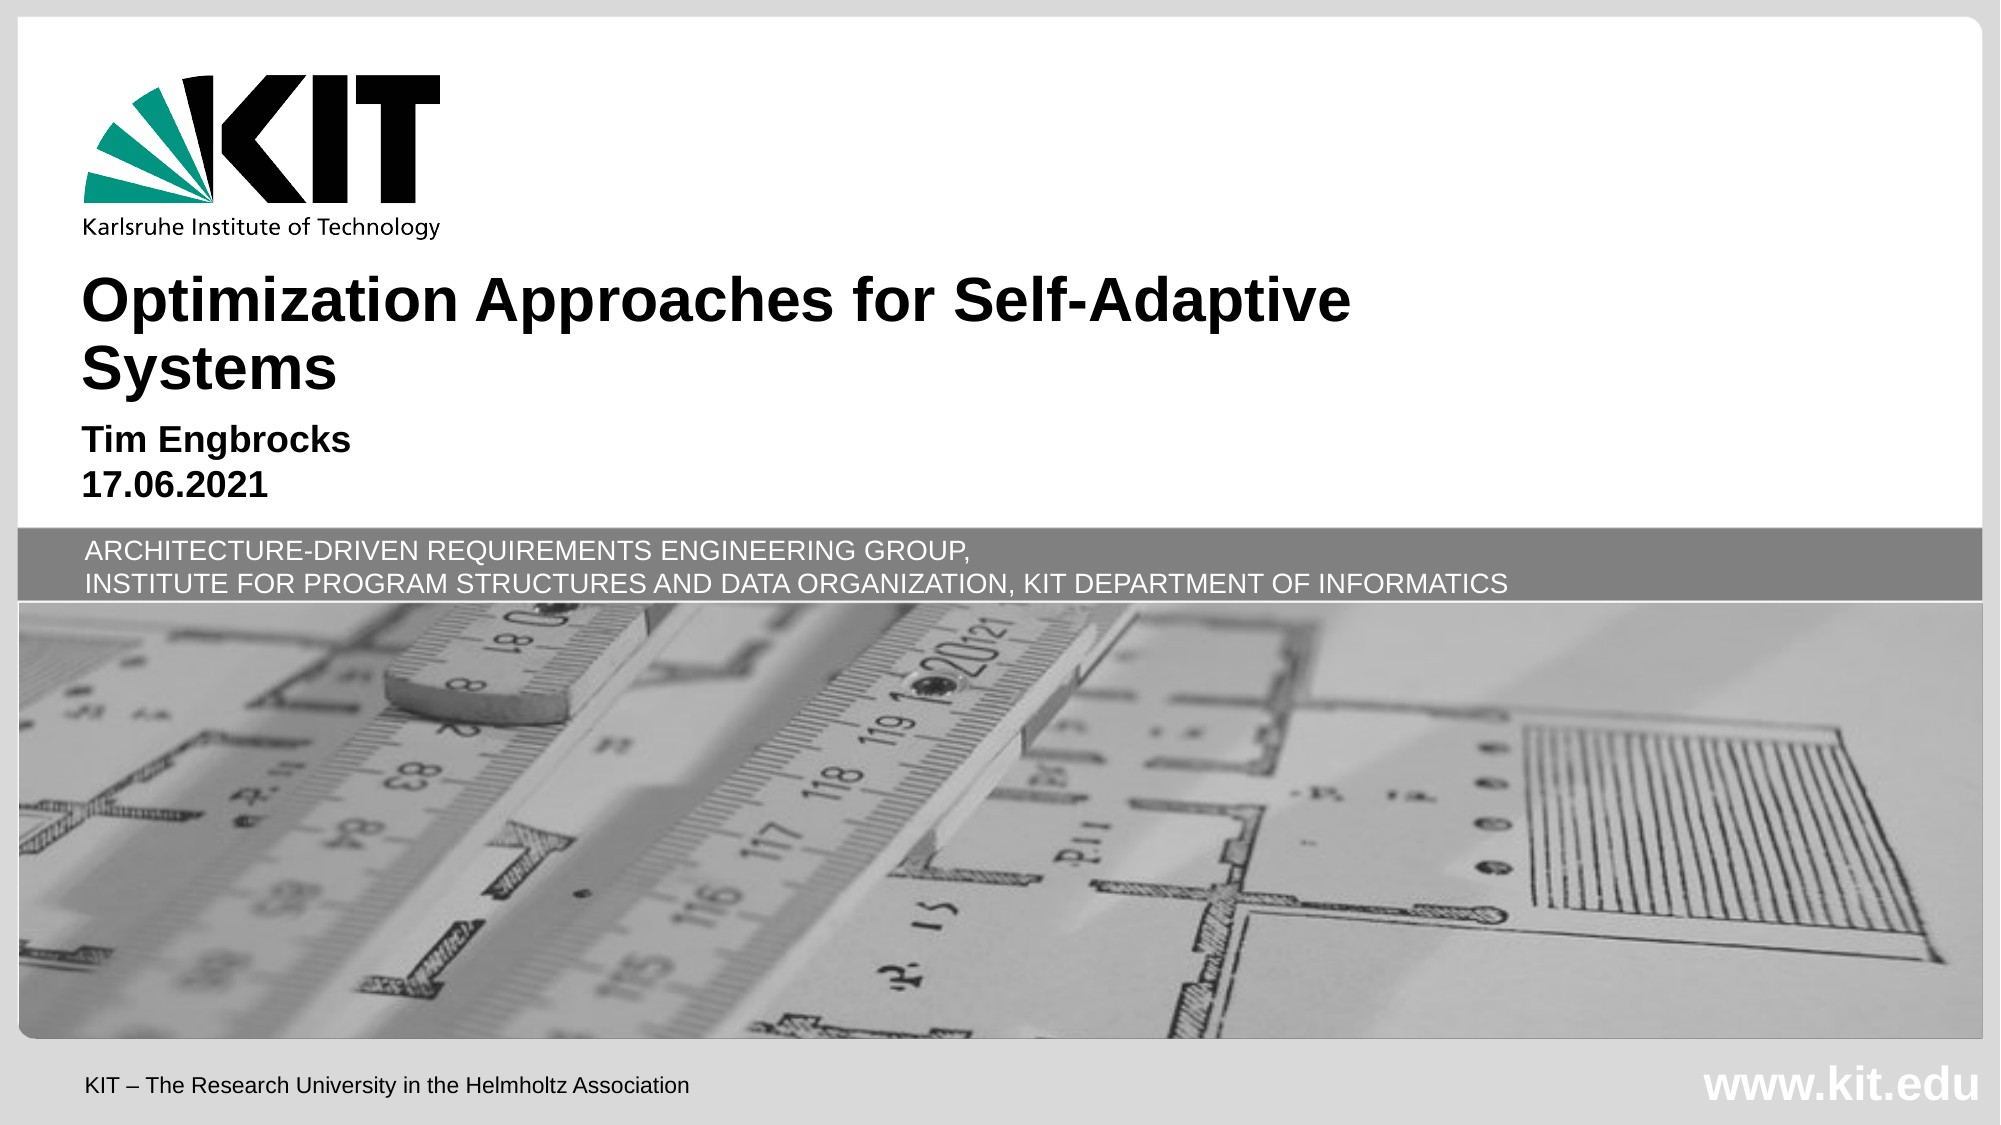

Optimization Approaches for Self-Adaptive Systems
Tim Engbrocks
17.06.2021